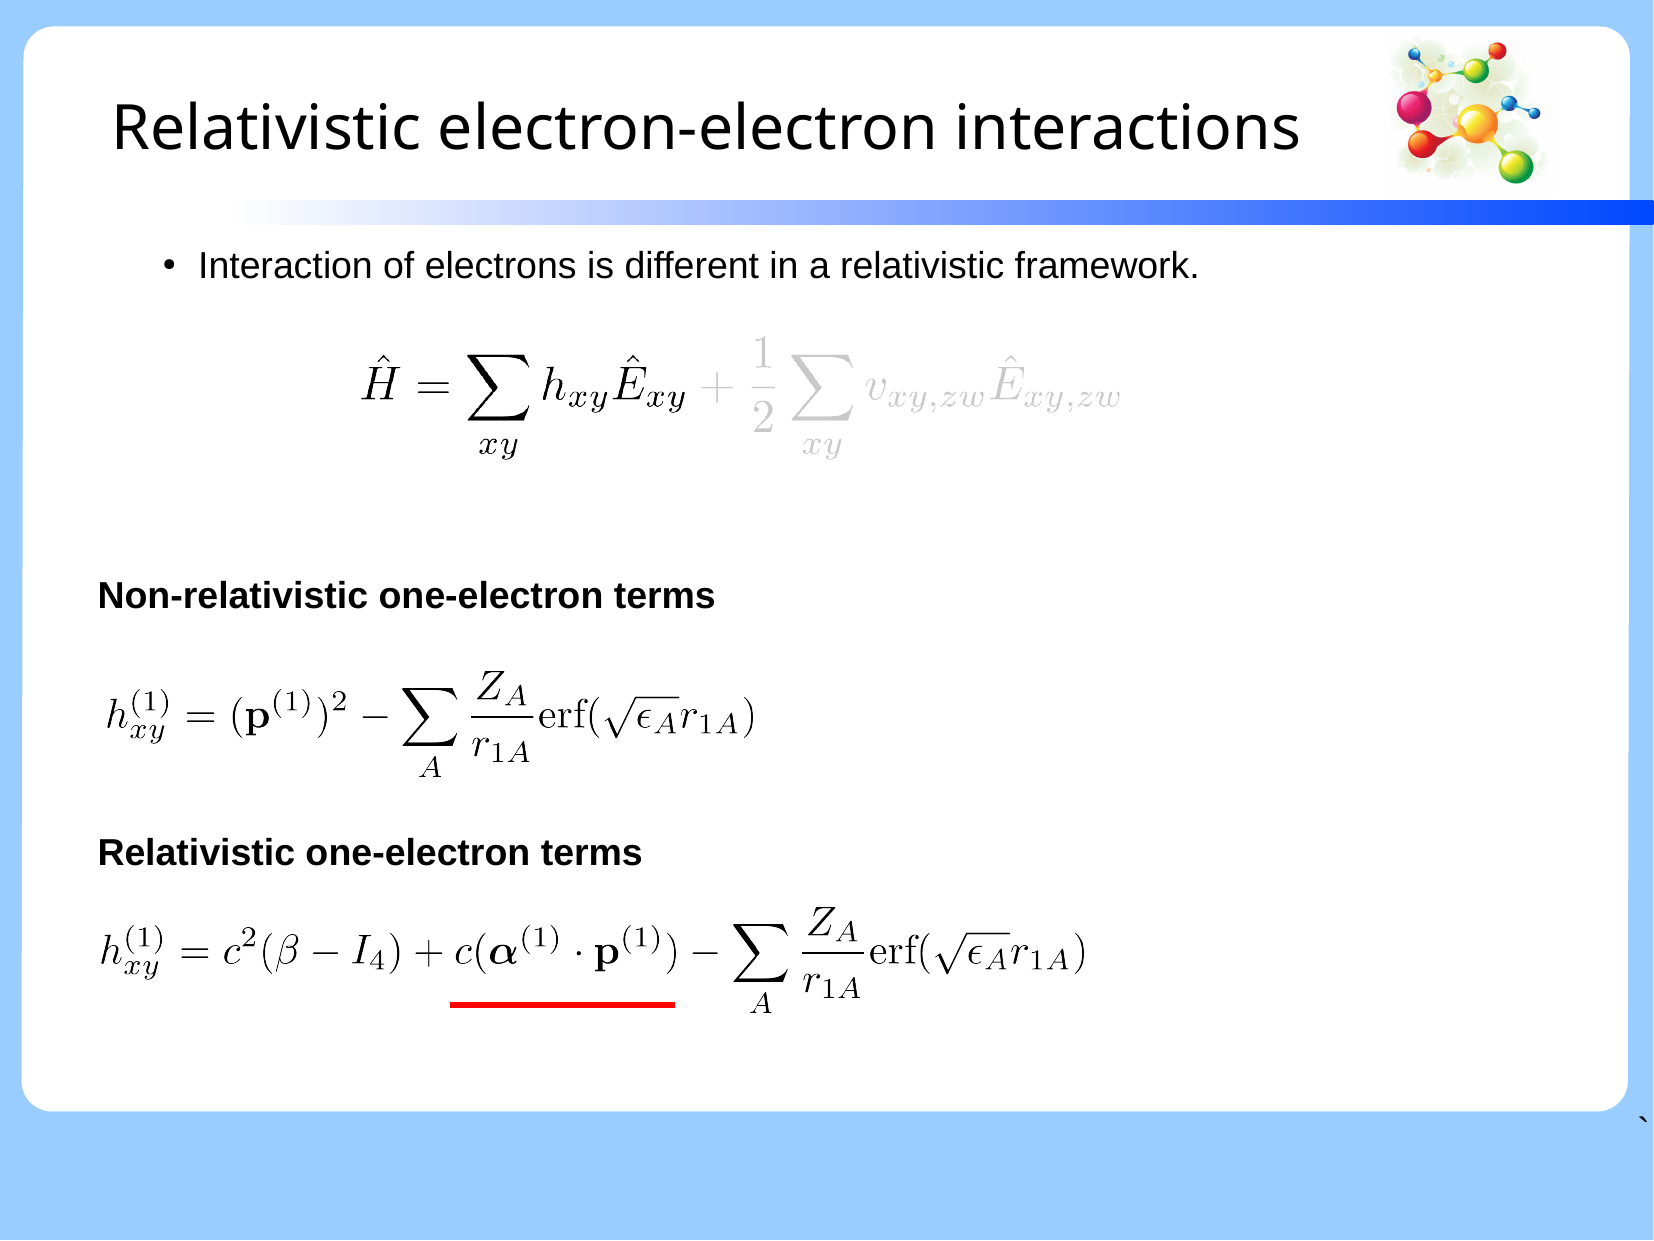

# Relativistic electron-electron interactions
Interaction of electrons is different in a relativistic framework.
Non-relativistic one-electron terms
Relativistic one-electron terms
`